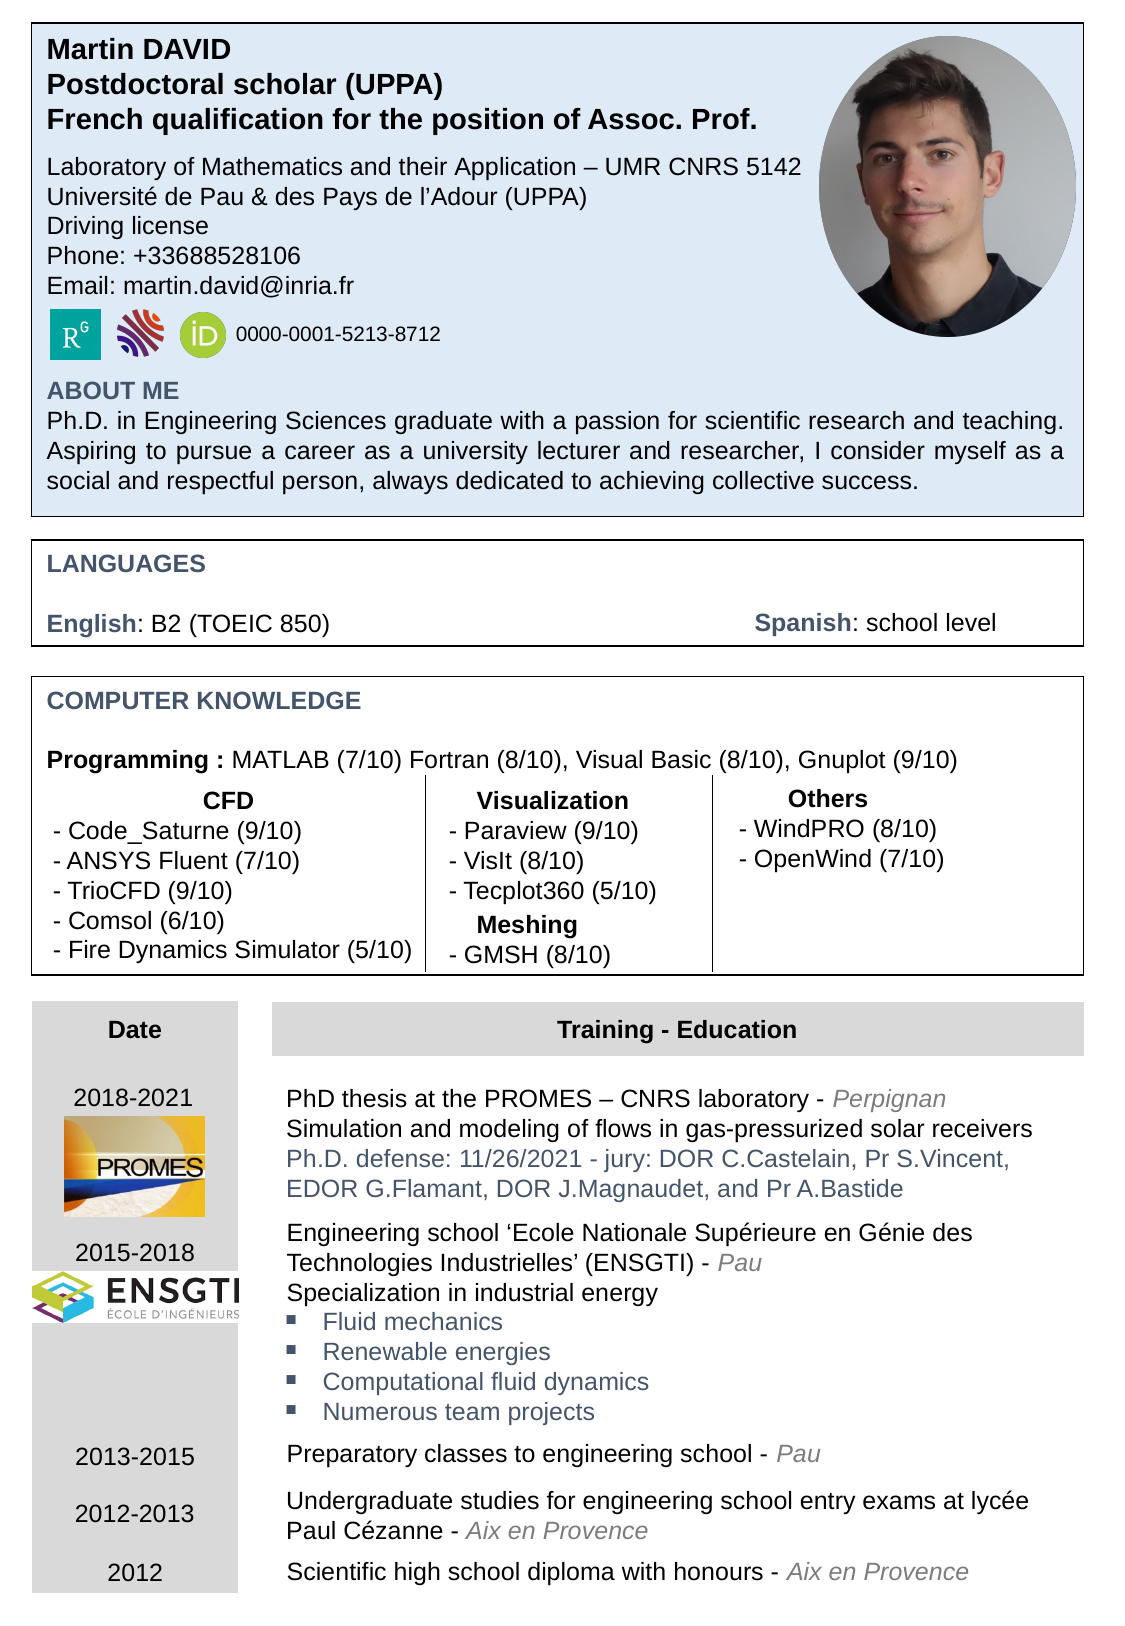

Martin DAVID
Postdoctoral scholar (UPPA)
French qualification for the position of Assoc. Prof.
Laboratory of Mathematics and their Application – UMR CNRS 5142
Université de Pau & des Pays de l’Adour (UPPA)
Driving license
Phone: +33688528106
Email: martin.david@inria.fr
ABOUT ME
Ph.D. in Engineering Sciences graduate with a passion for scientific research and teaching. Aspiring to pursue a career as a university lecturer and researcher, I consider myself as a social and respectful person, always dedicated to achieving collective success.
0000-0001-5213-8712
LANGUAGES
English: B2 (TOEIC 850)
Spanish: school level
COMPUTER KNOWLEDGE
Programming : MATLAB (7/10) Fortran (8/10), Visual Basic (8/10), Gnuplot (9/10)
 Others
- WindPRO (8/10)
- OpenWind (7/10)
		CFD
- Code_Saturne (9/10)
- ANSYS Fluent (7/10)
- TrioCFD (9/10)
- Comsol (6/10)
- Fire Dynamics Simulator (5/10)
 Visualization
- Paraview (9/10)
- VisIt (8/10)
- Tecplot360 (5/10)
 Meshing
- GMSH (8/10)
Date
Training - Education
2018-2021
PhD thesis at the PROMES – CNRS laboratory - Perpignan
Simulation and modeling of flows in gas-pressurized solar receivers
Ph.D. defense: 11/26/2021 - jury: DOR C.Castelain, Pr S.Vincent, EDOR G.Flamant, DOR J.Magnaudet, and Pr A.Bastide
Engineering school ‘Ecole Nationale Supérieure en Génie des Technologies Industrielles’ (ENSGTI) - Pau
Specialization in industrial energy
Fluid mechanics
Renewable energies
Computational fluid dynamics
Numerous team projects
2015-2018
Preparatory classes to engineering school - Pau
2013-2015
Undergraduate studies for engineering school entry exams at lycée Paul Cézanne - Aix en Provence
2012-2013
Scientific high school diploma with honours - Aix en Provence
2012